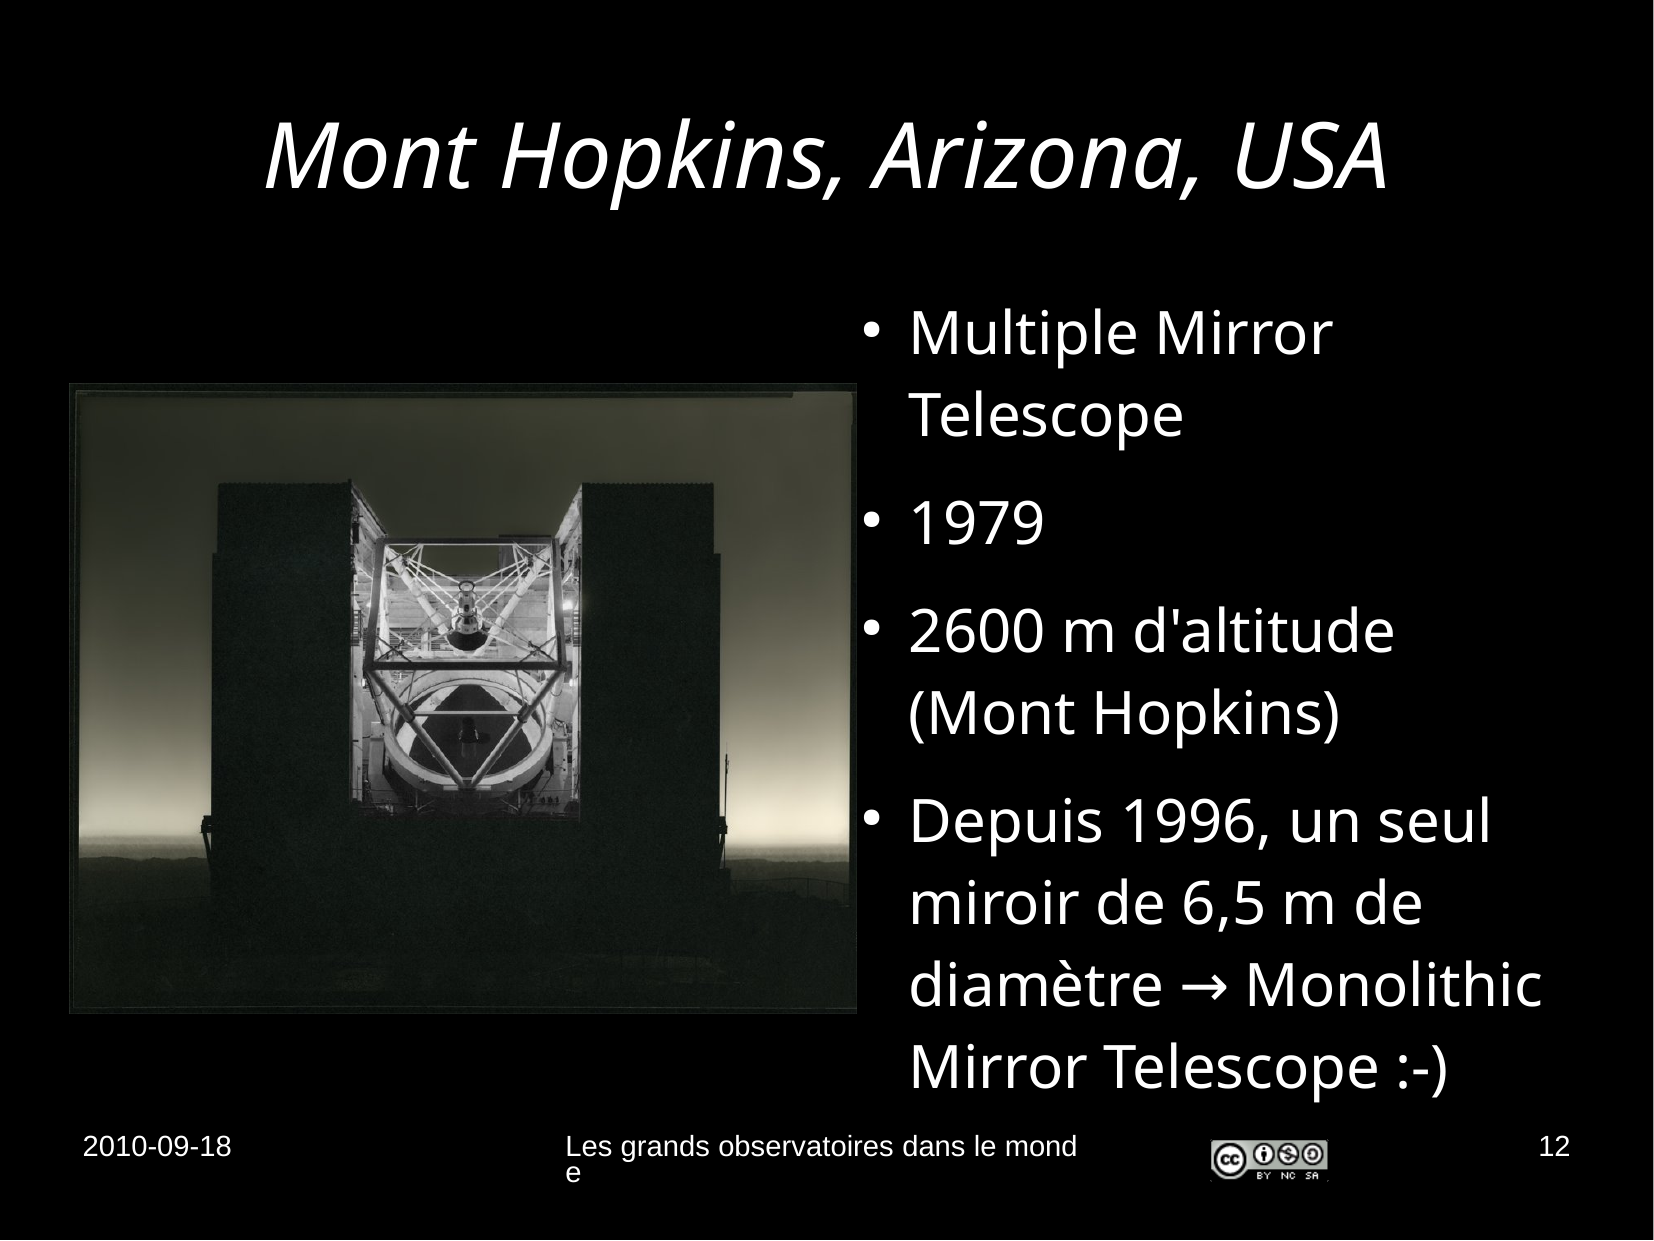

# Mont Hopkins, Arizona, USA
Multiple Mirror Telescope
1979
2600 m d'altitude (Mont Hopkins)
Depuis 1996, un seul miroir de 6,5 m de diamètre → Monolithic Mirror Telescope :-)
2010-09-18
Les grands observatoires dans le monde
12